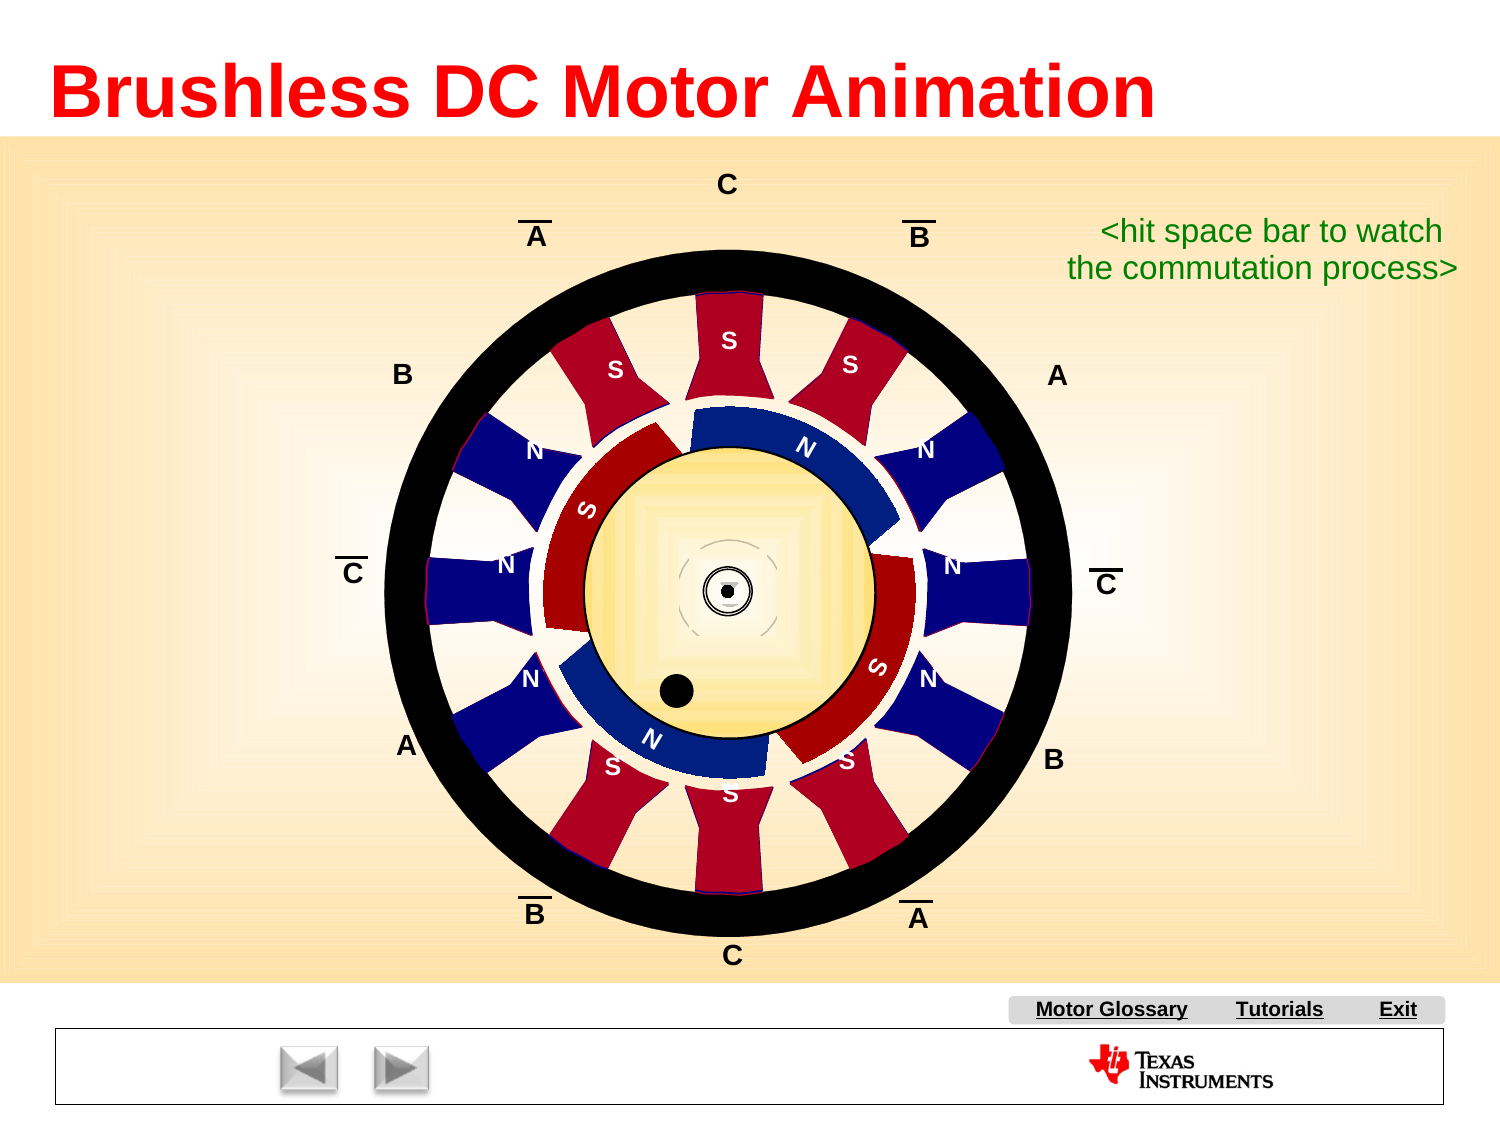

Brushless DC Motor Animation
C
 <hit space bar to watch the commutation process>
A
B
S
S
N
N
N
N
S
S
N
N
S
S
S
S
N
N
N
N
S
S
S
S
N
N
N
S
S
N
N
N
N
S
S
N
S
N
S
S
N
S
N
S
N
N
S
N
S
N
S
B
A
N
S
S
N
C
C
A
B
B
A
C